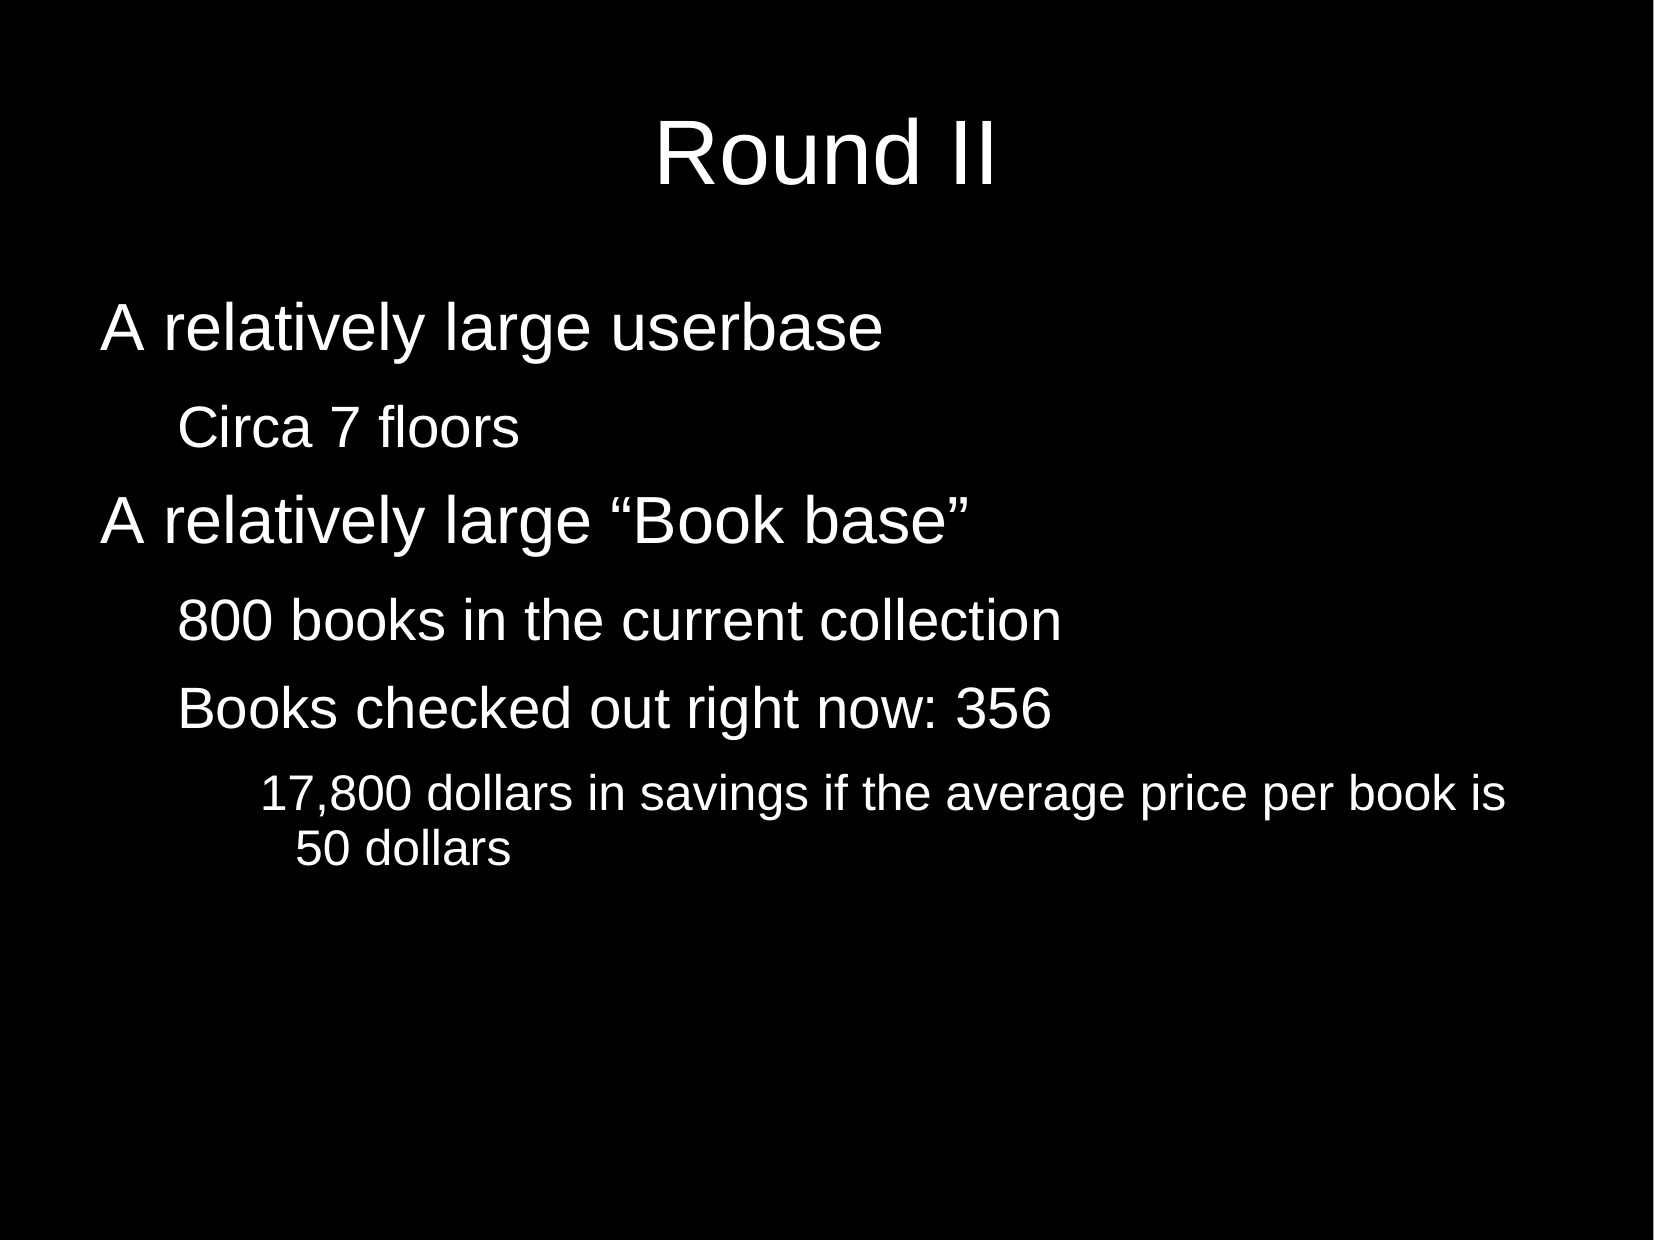

# Round II
A relatively large userbase
Circa 7 floors
A relatively large “Book base”
800 books in the current collection
Books checked out right now: 356
17,800 dollars in savings if the average price per book is 50 dollars